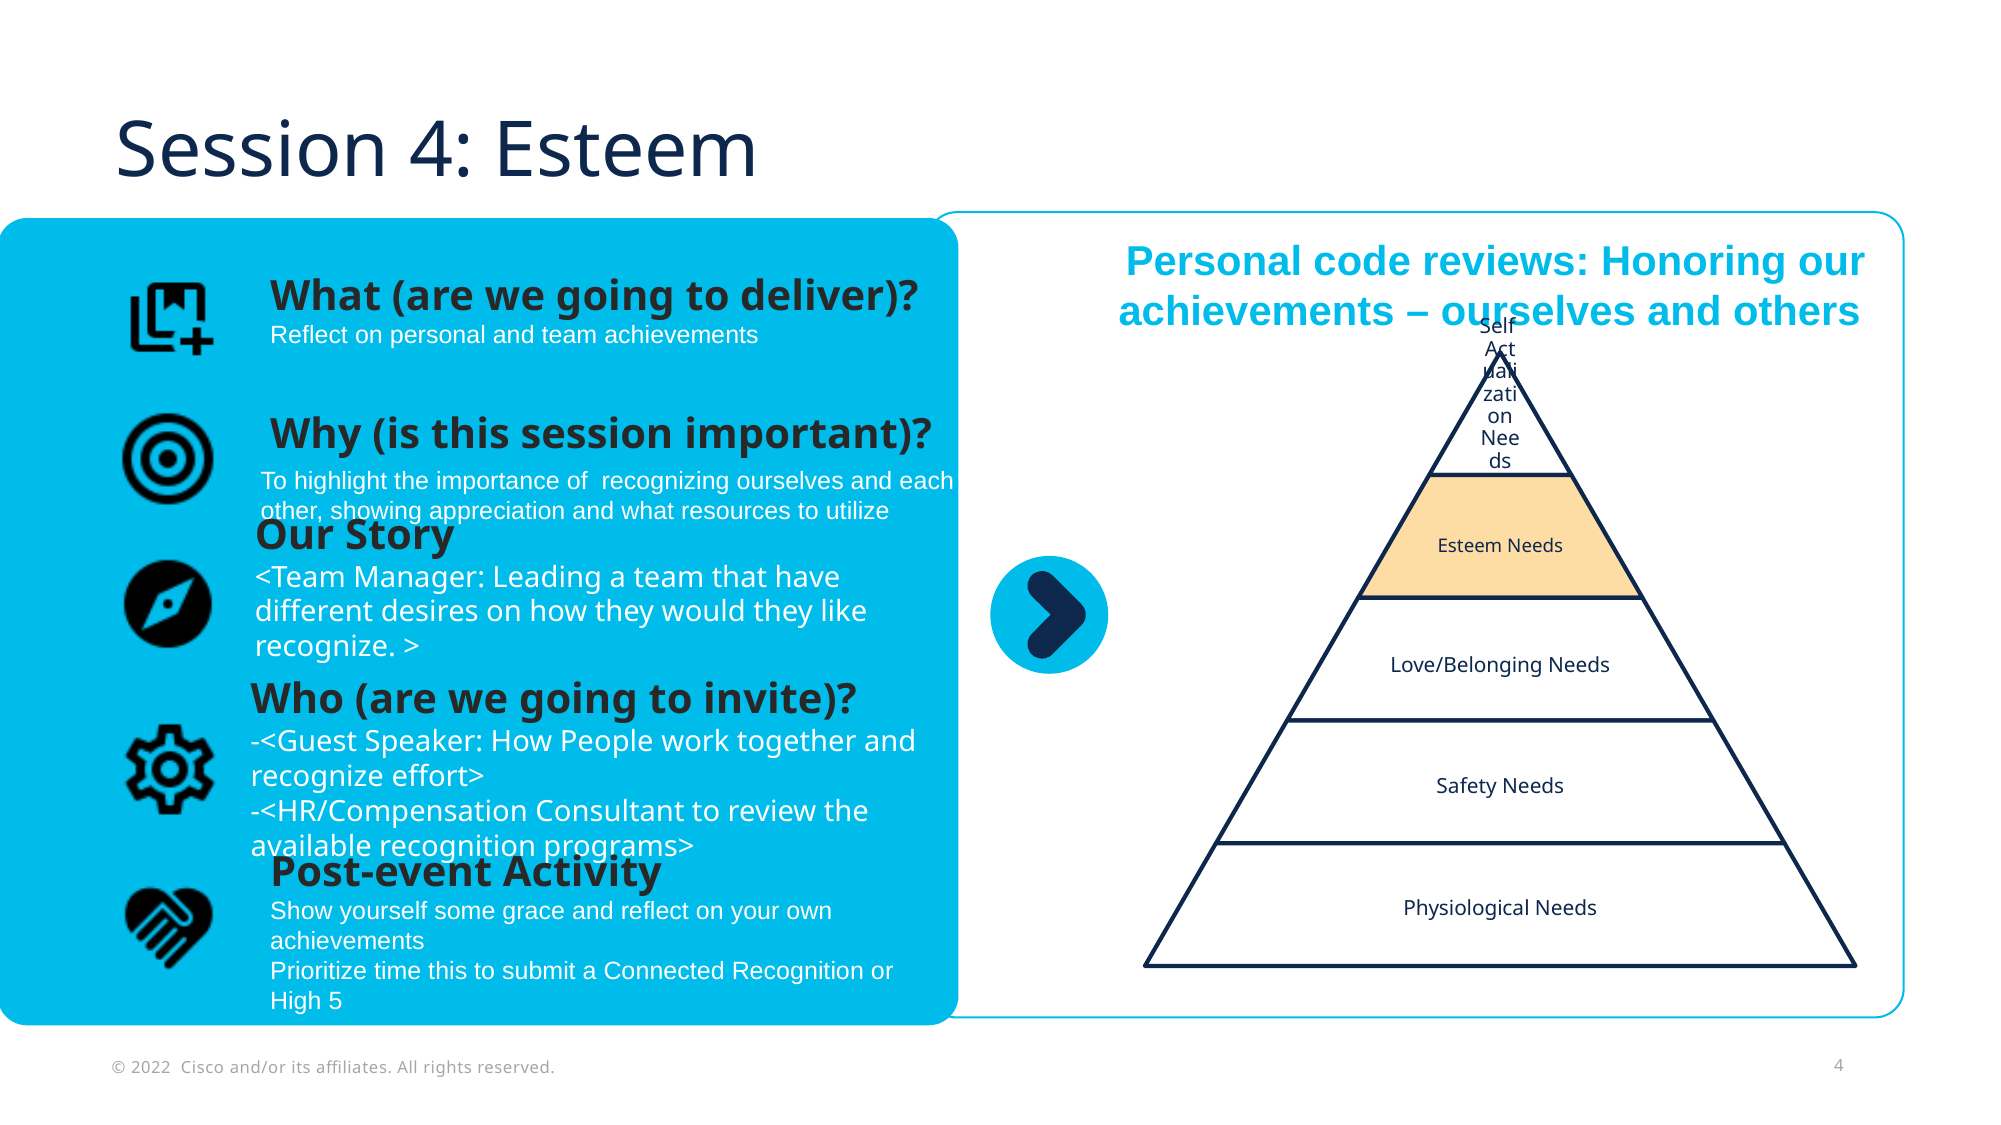

# Session 4: Esteem
Personal code reviews: Honoring our achievements – ourselves and others
What (are we going to deliver)?
Reflect on personal and team achievements
Self
Actualization Needs
Esteem Needs
Love/Belonging Needs
Safety Needs
Physiological Needs
Why (is this session important)?
To highlight the importance of recognizing ourselves and each other, showing appreciation and what resources to utilize
Our Story
<Team Manager: Leading a team that have different desires on how they would they like recognize. >
Who (are we going to invite)?
-<Guest Speaker: How People work together and recognize effort>
-<HR/Compensation Consultant to review the available recognition programs>
Post-event Activity
Show yourself some grace and reflect on your own achievements
Prioritize time this to submit a Connected Recognition or High 5